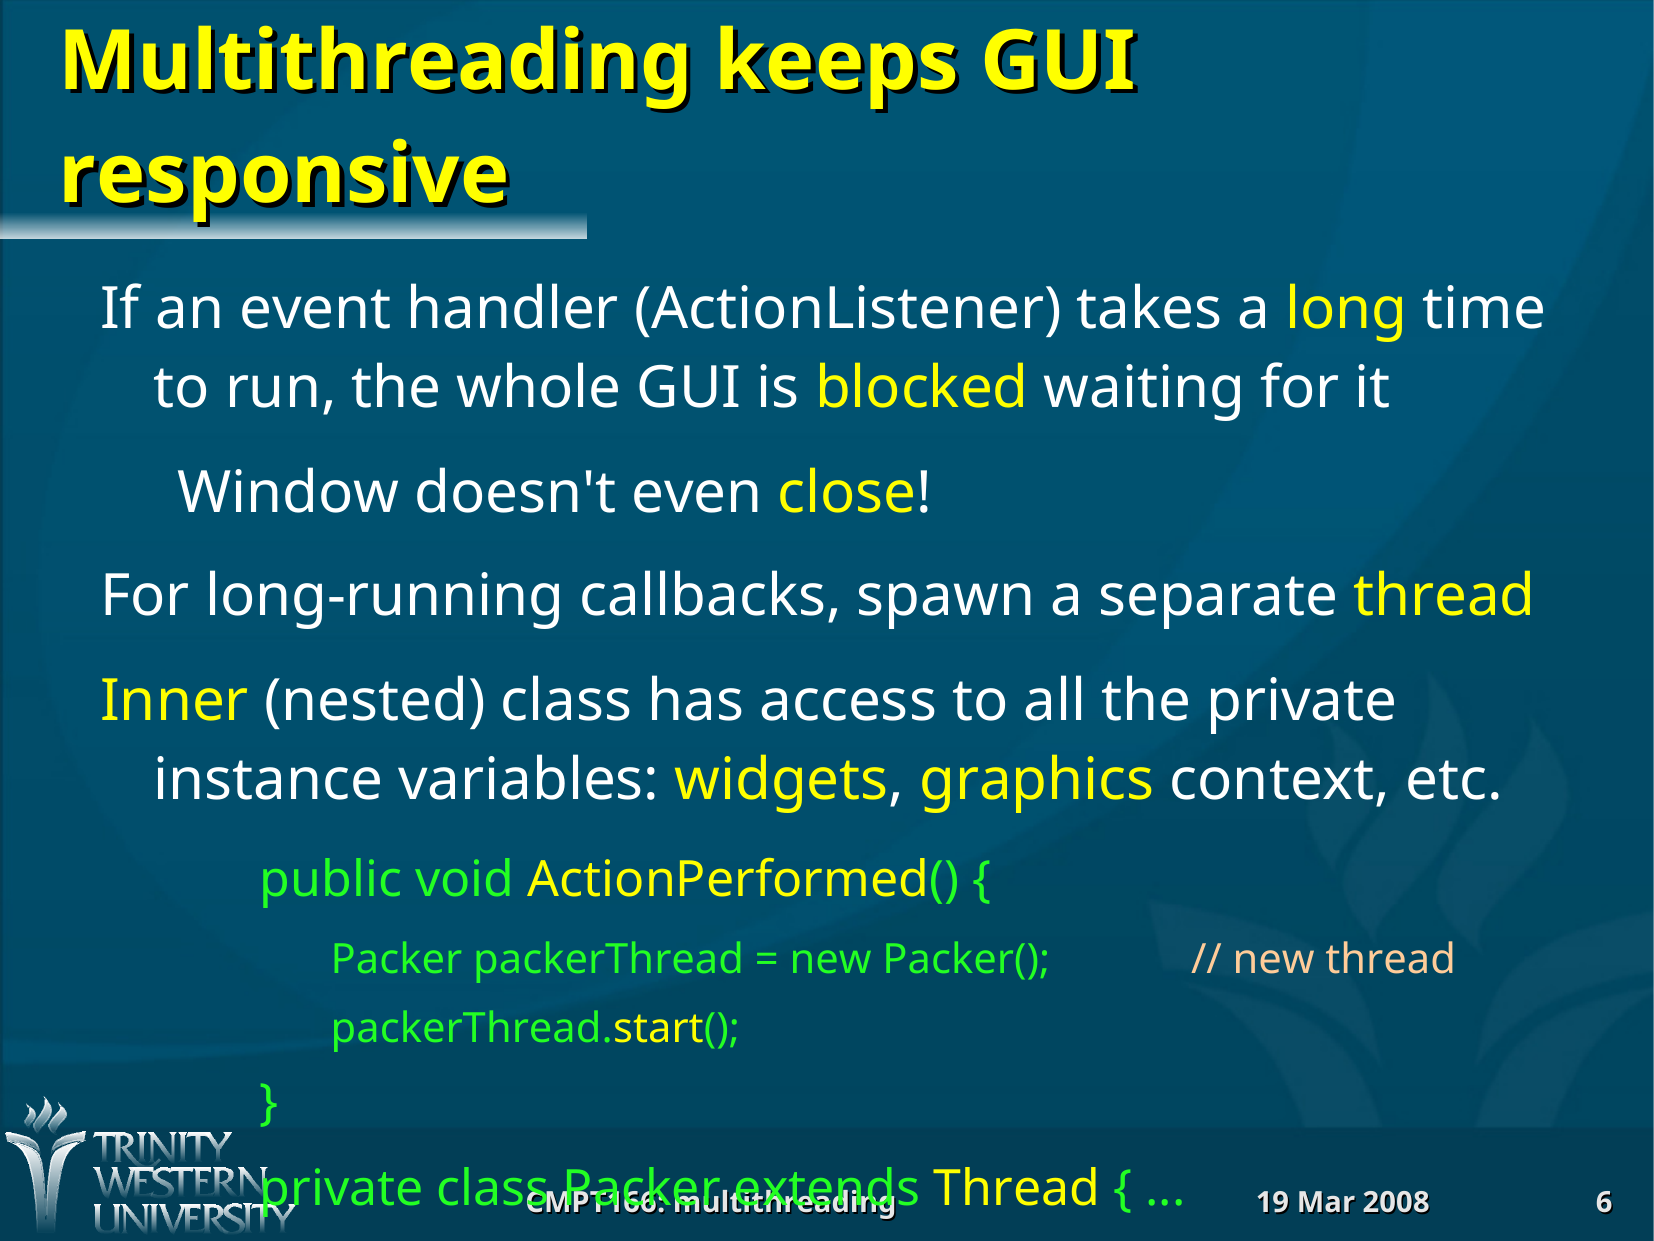

# Multithreading keeps GUI responsive
If an event handler (ActionListener) takes a long time to run, the whole GUI is blocked waiting for it
Window doesn't even close!
For long-running callbacks, spawn a separate thread
Inner (nested) class has access to all the private instance variables: widgets, graphics context, etc.
public void ActionPerformed() {
Packer packerThread = new Packer();		// new thread
packerThread.start();
}
private class Packer extends Thread { ...
CMPT166: multithreading
19 Mar 2008
6